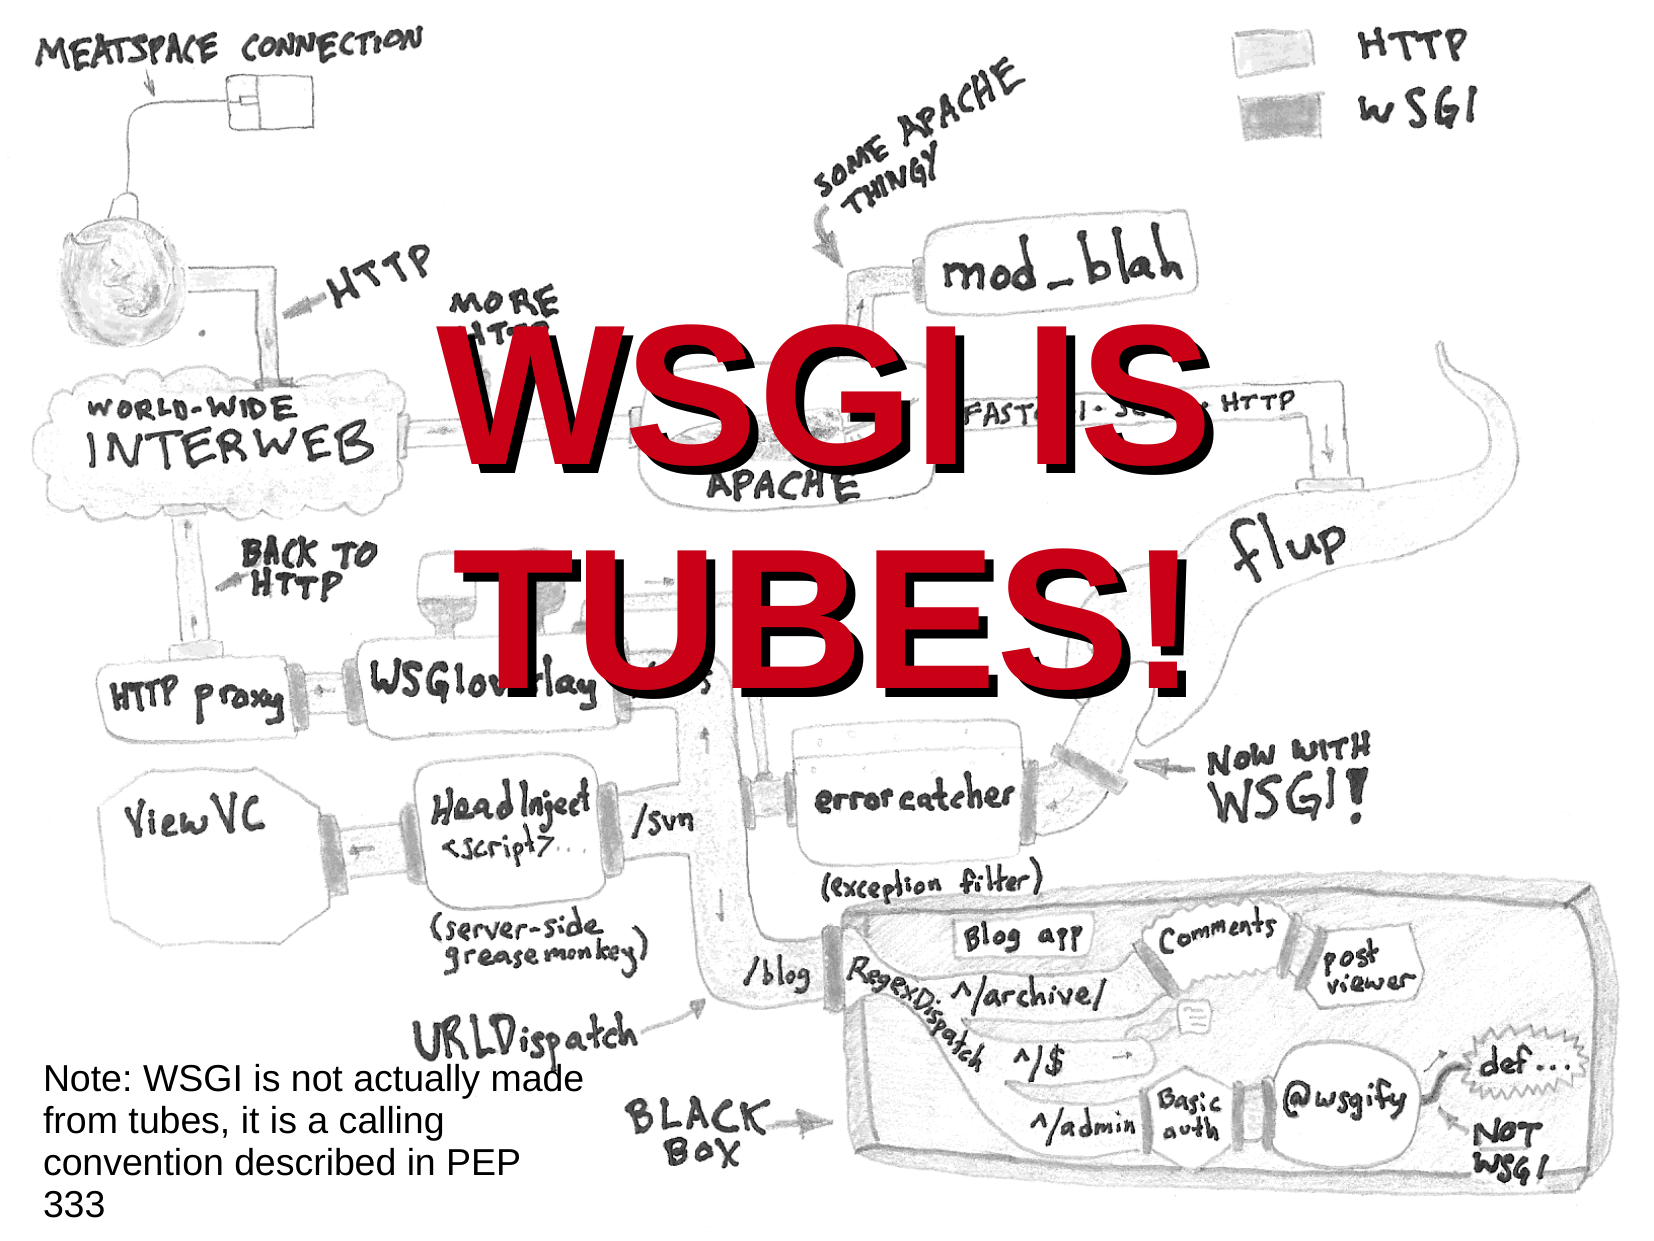

WSGI IS
TUBES!
Note: WSGI is not actually made
from tubes, it is a calling convention described in PEP 333